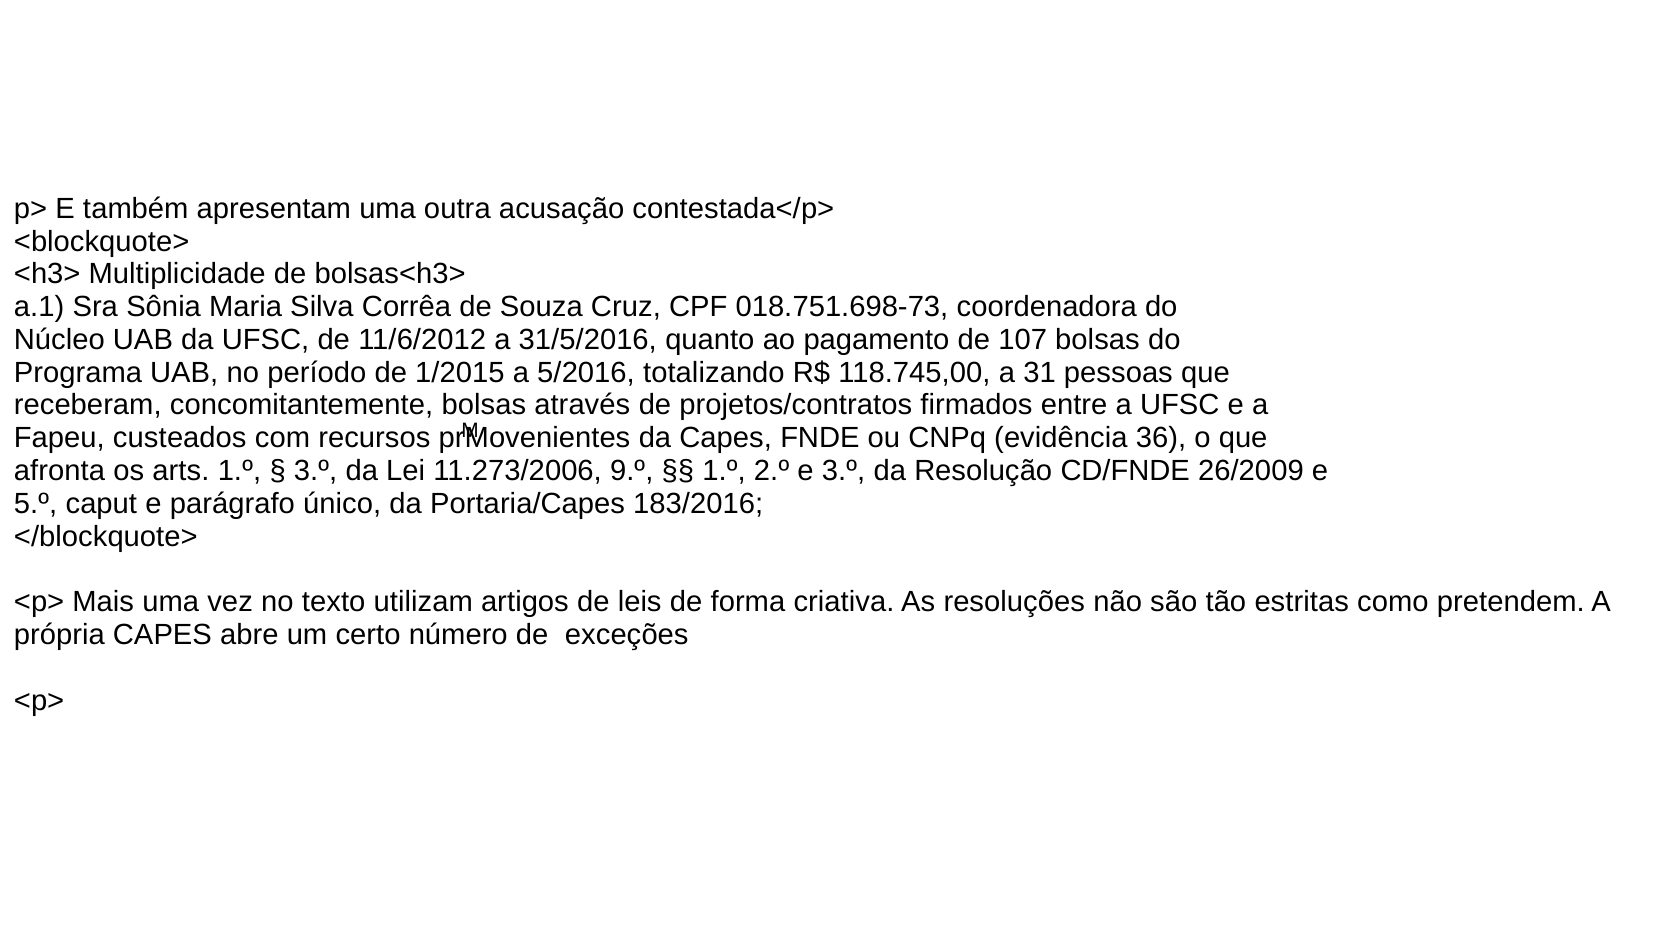

p> E também apresentam uma outra acusação contestada</p>
<blockquote>
<h3> Multiplicidade de bolsas<h3>
a.1) Sra Sônia Maria Silva Corrêa de Souza Cruz, CPF 018.751.698-73, coordenadora do
Núcleo UAB da UFSC, de 11/6/2012 a 31/5/2016, quanto ao pagamento de 107 bolsas do
Programa UAB, no período de 1/2015 a 5/2016, totalizando R$ 118.745,00, a 31 pessoas que
receberam, concomitantemente, bolsas através de projetos/contratos firmados entre a UFSC e a
Fapeu, custeados com recursos prMovenientes da Capes, FNDE ou CNPq (evidência 36), o que
afronta os arts. 1.º, § 3.º, da Lei 11.273/2006, 9.º, §§ 1.º, 2.º e 3.º, da Resolução CD/FNDE 26/2009 e
5.º, caput e parágrafo único, da Portaria/Capes 183/2016;
</blockquote>
<p> Mais uma vez no texto utilizam artigos de leis de forma criativa. As resoluções não são tão estritas como pretendem. A própria CAPES abre um certo número de exceções
<p>
M